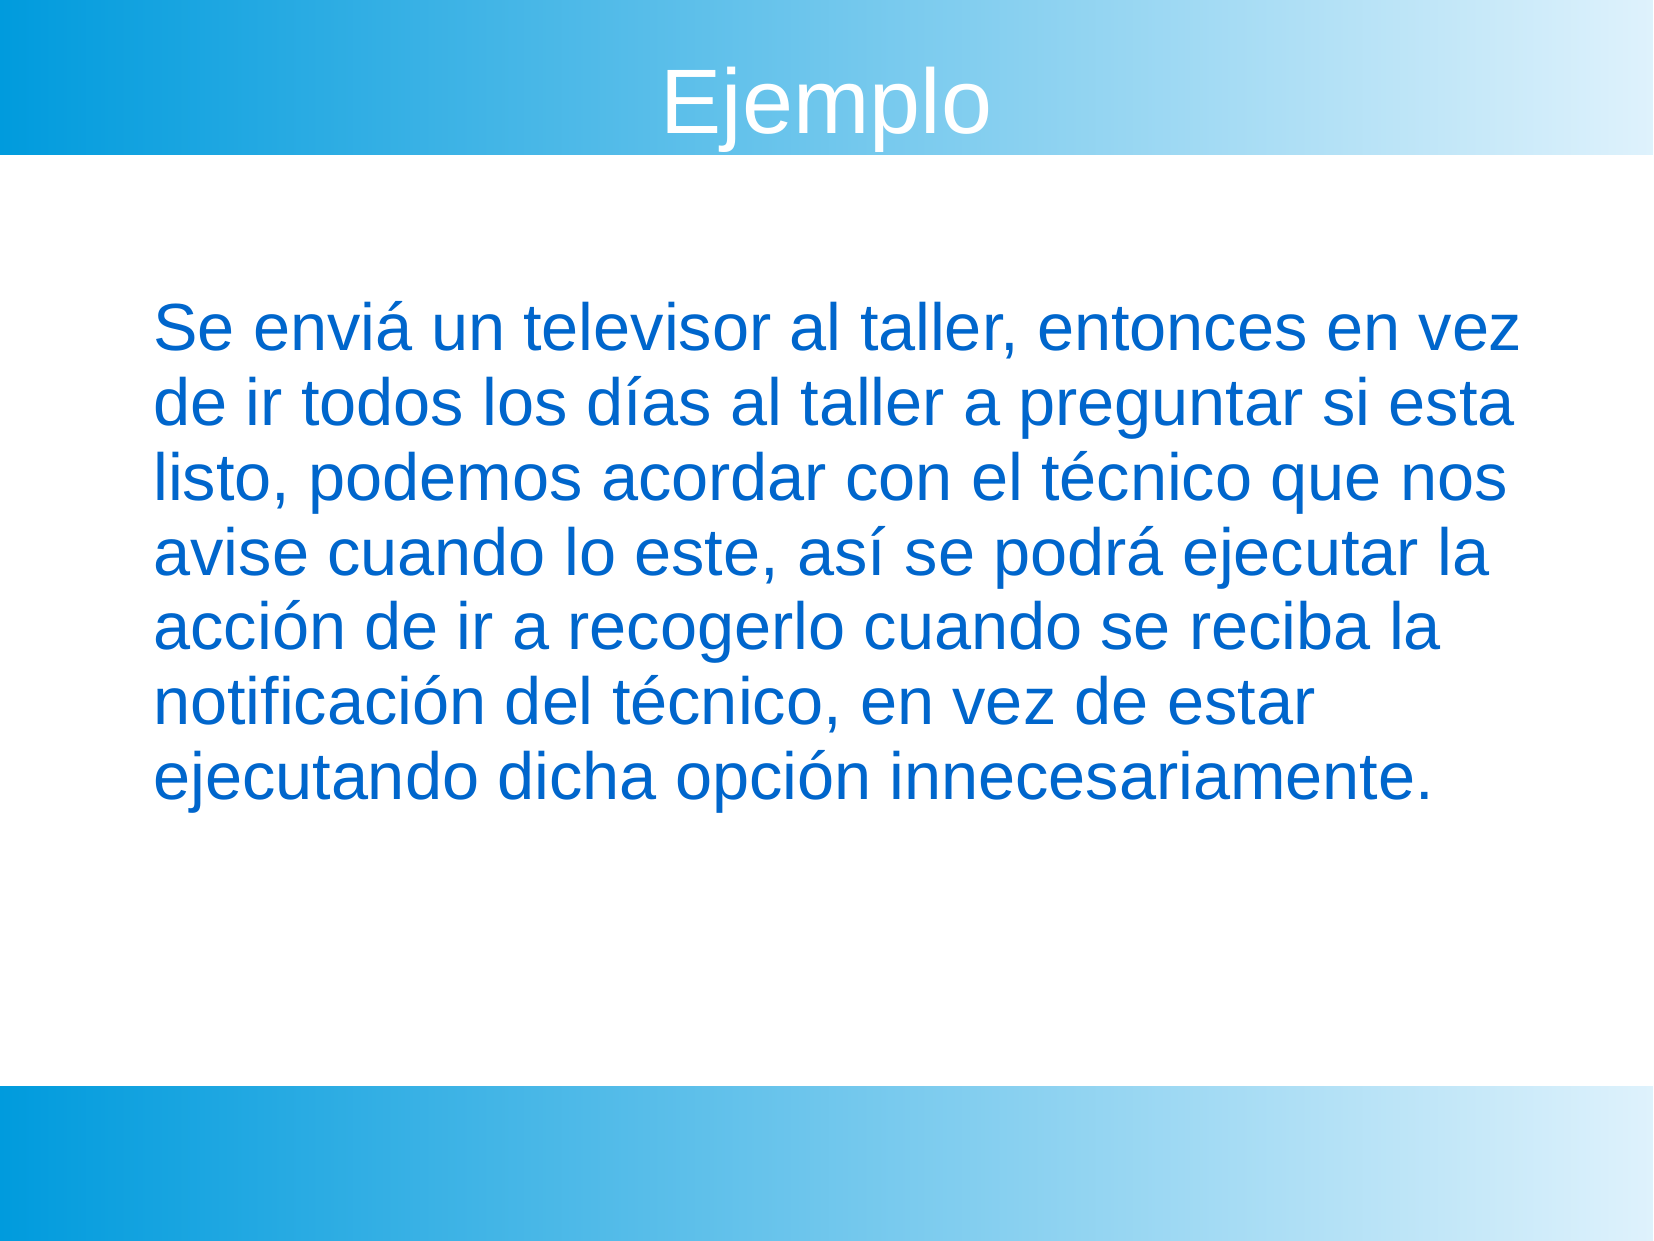

# Ejemplo
Se enviá un televisor al taller, entonces en vez de ir todos los días al taller a preguntar si esta listo, podemos acordar con el técnico que nos avise cuando lo este, así se podrá ejecutar la acción de ir a recogerlo cuando se reciba la notificación del técnico, en vez de estar ejecutando dicha opción innecesariamente.